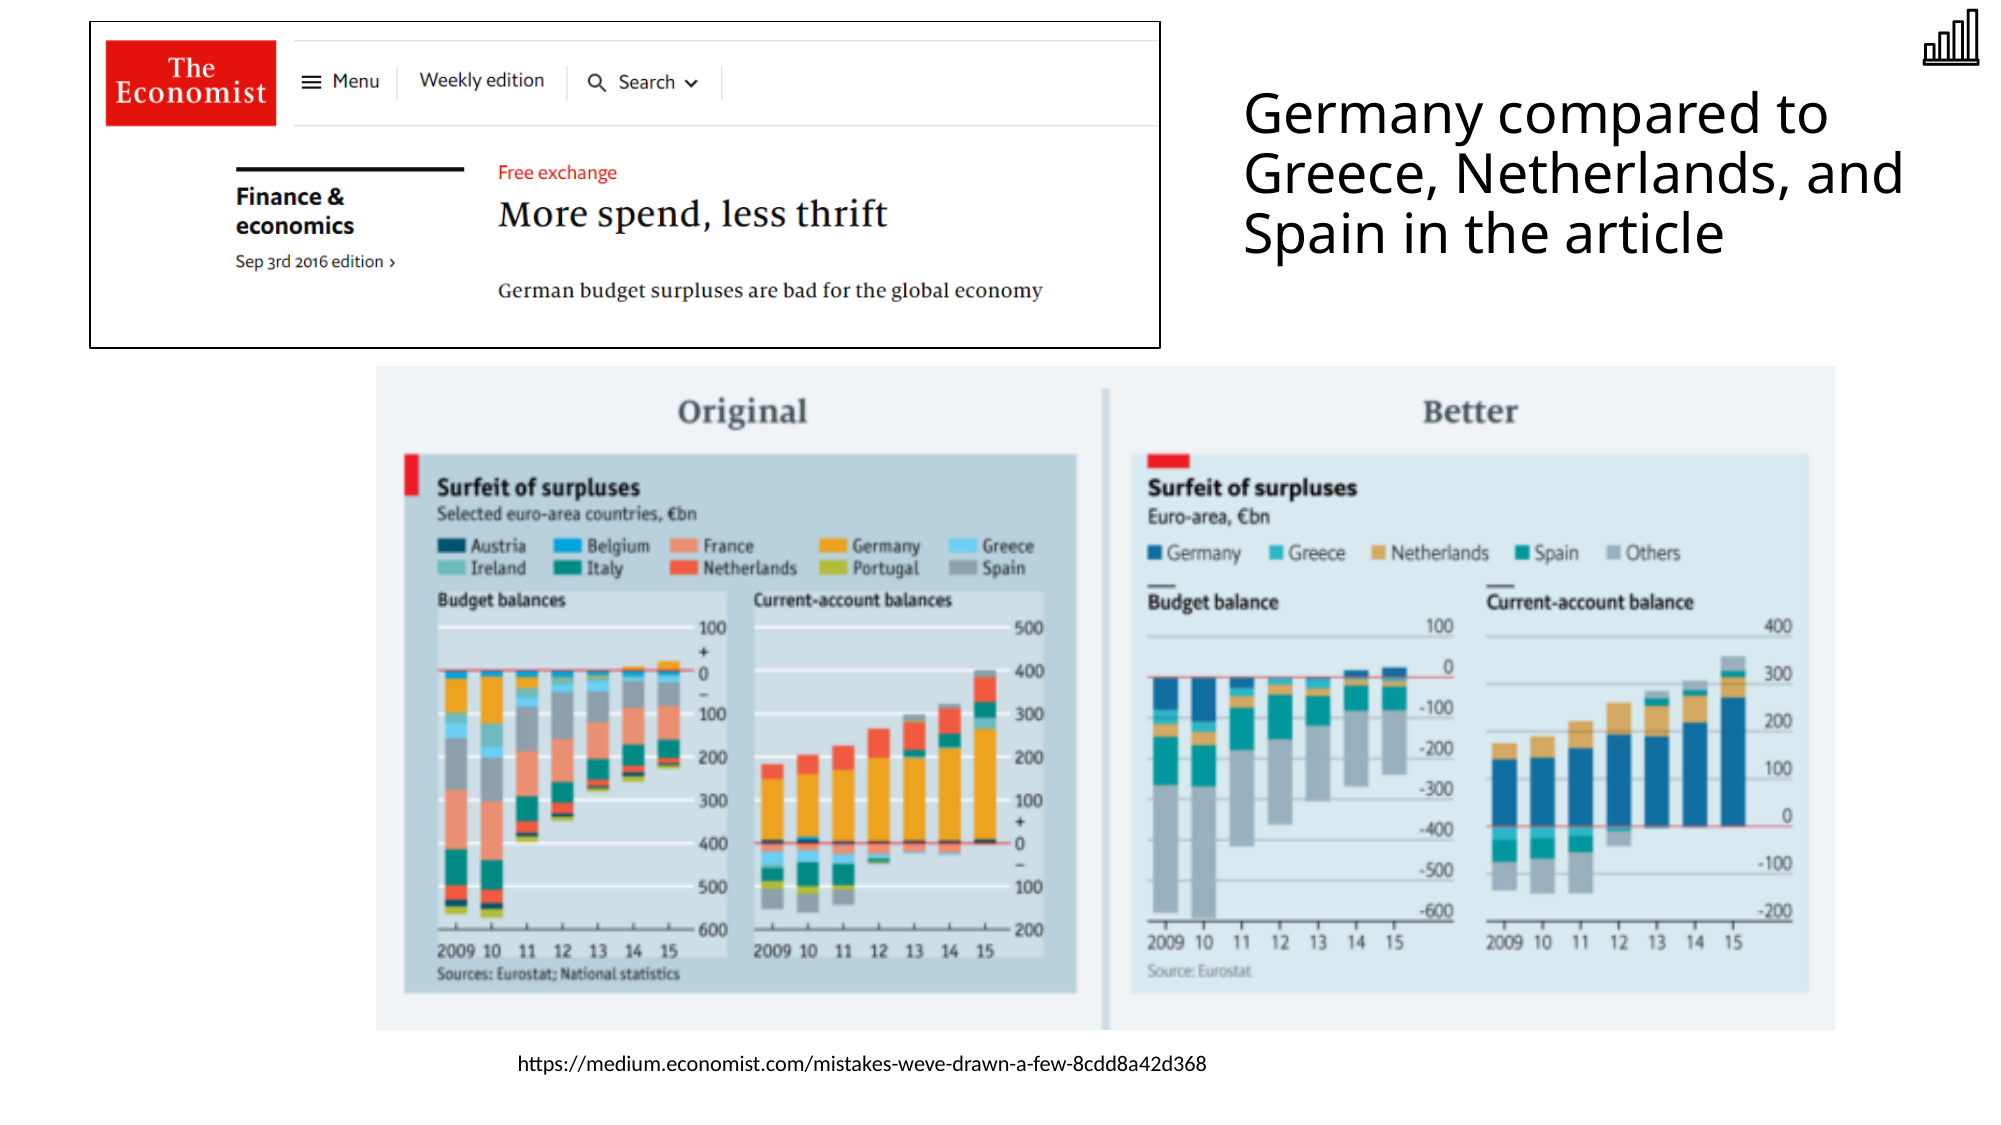

# Germany compared to Greece, Netherlands, and Spain in the article
https://medium.economist.com/mistakes-weve-drawn-a-few-8cdd8a42d368